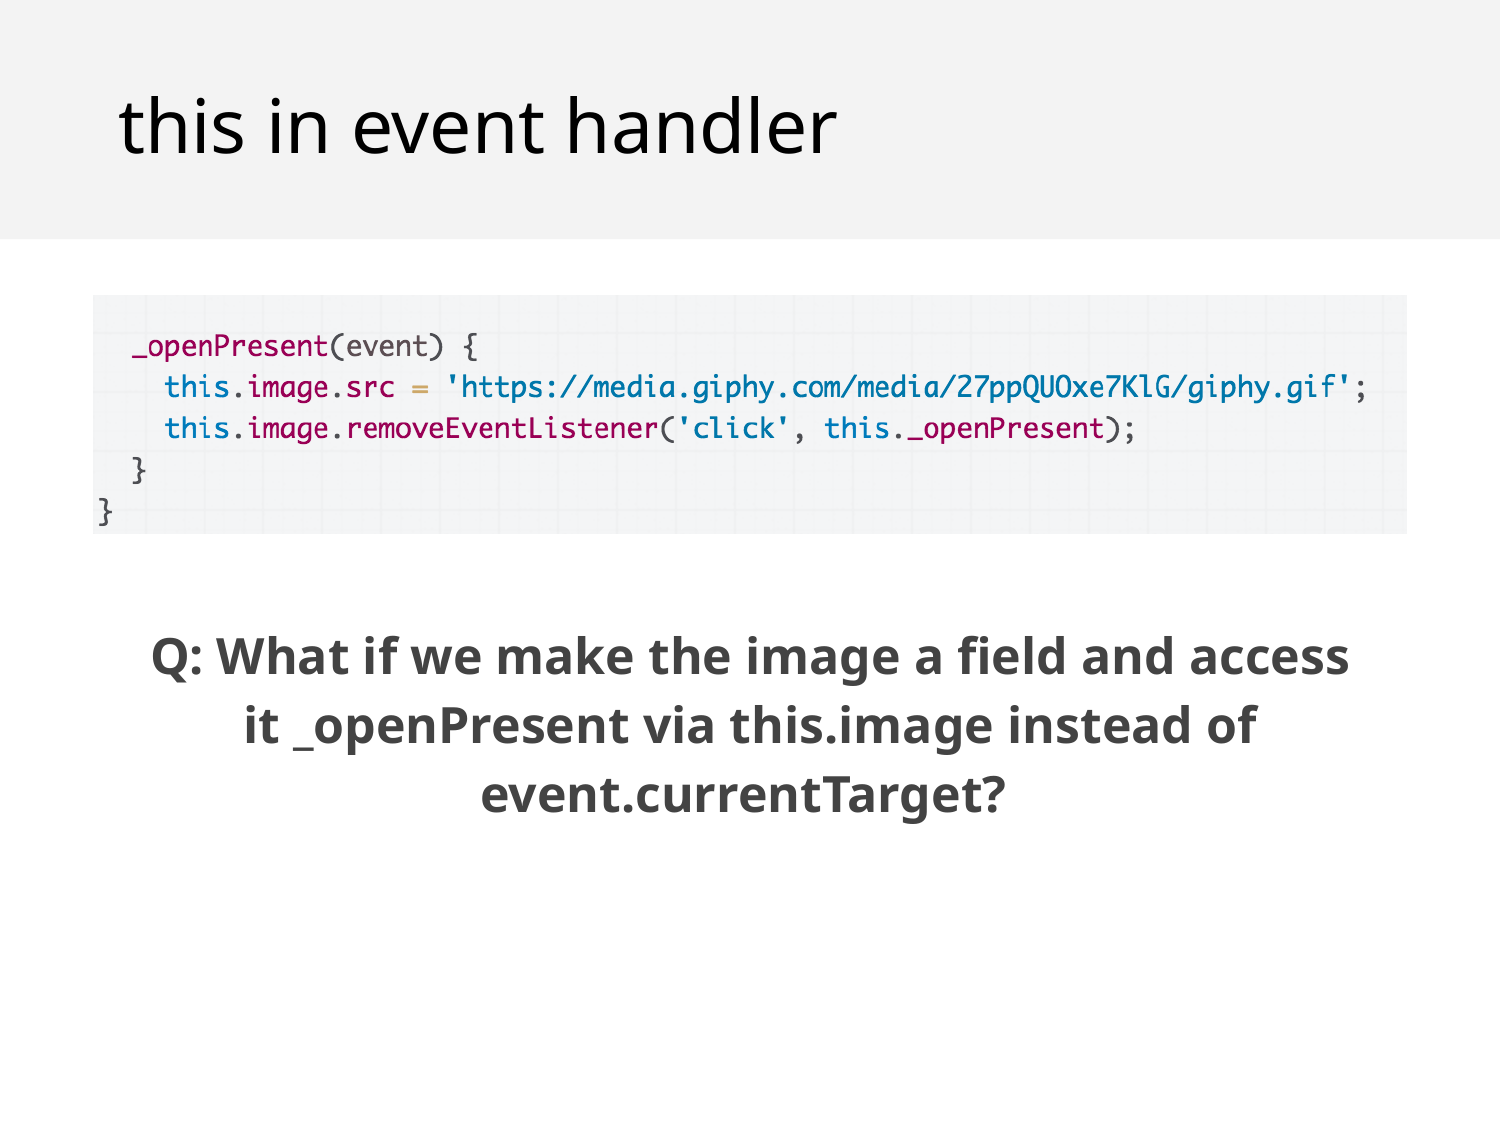

# this in event handler
Q: What if we make the image a field and access it _openPresent via this.image instead of event.currentTarget?